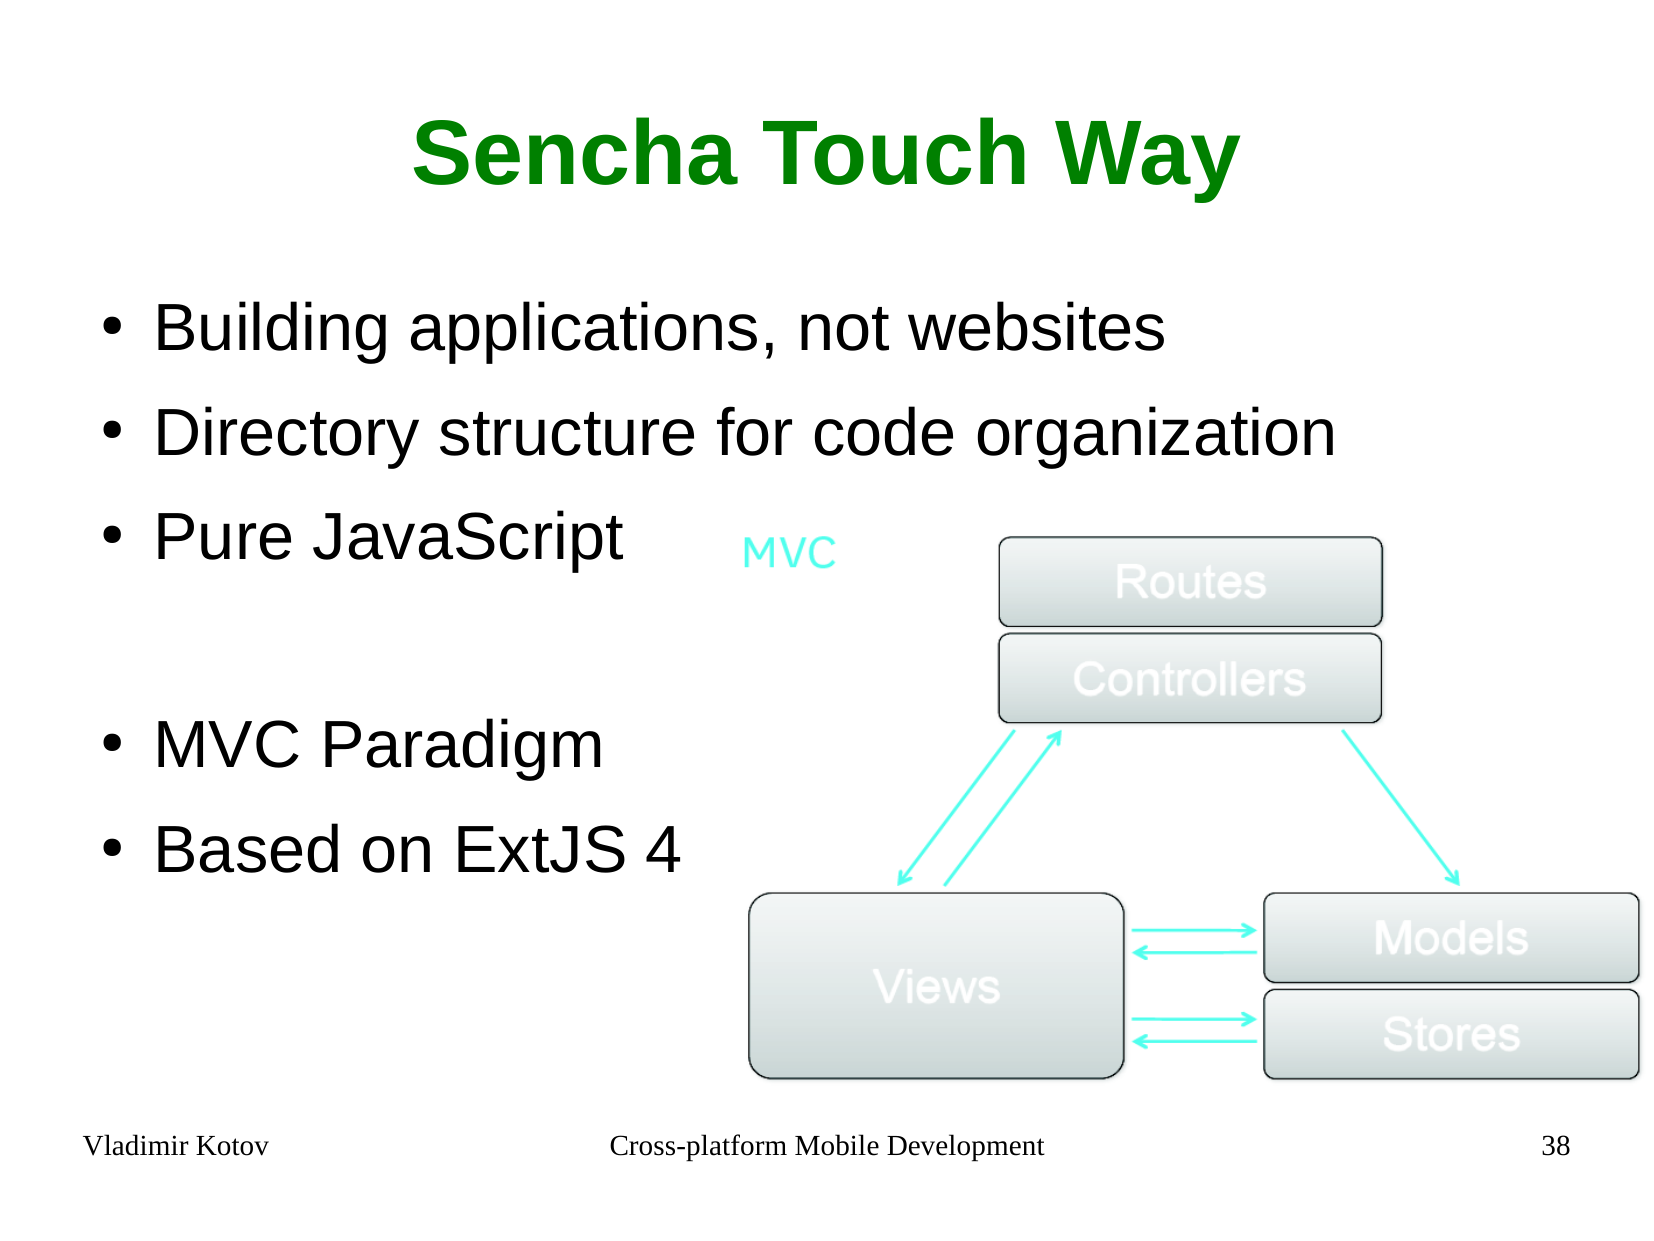

# Sencha Touch Way
Building applications, not websites
Directory structure for code organization
Pure JavaScript
MVC Paradigm
Based on ExtJS 4
Vladimir Kotov
Cross-platform Mobile Development
38